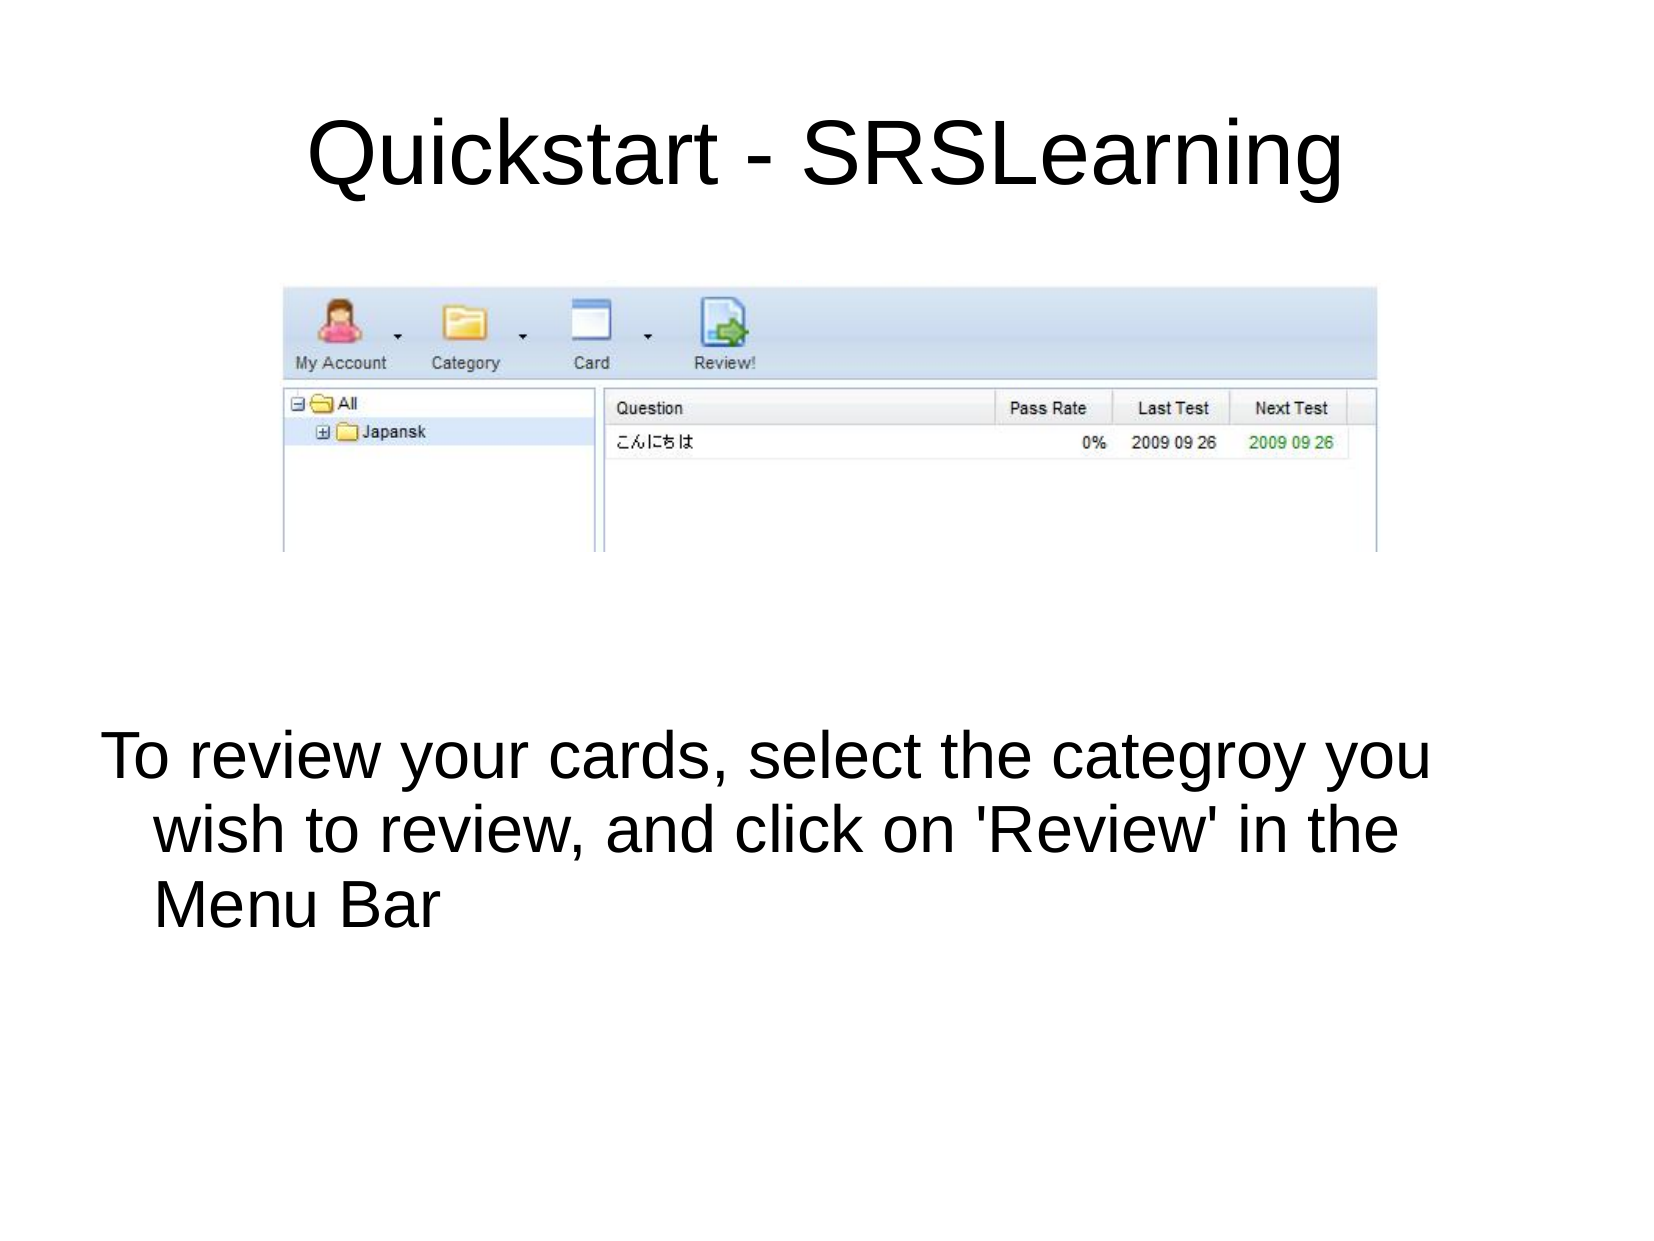

# Quickstart - SRSLearning
To review your cards, select the categroy you wish to review, and click on 'Review' in the Menu Bar